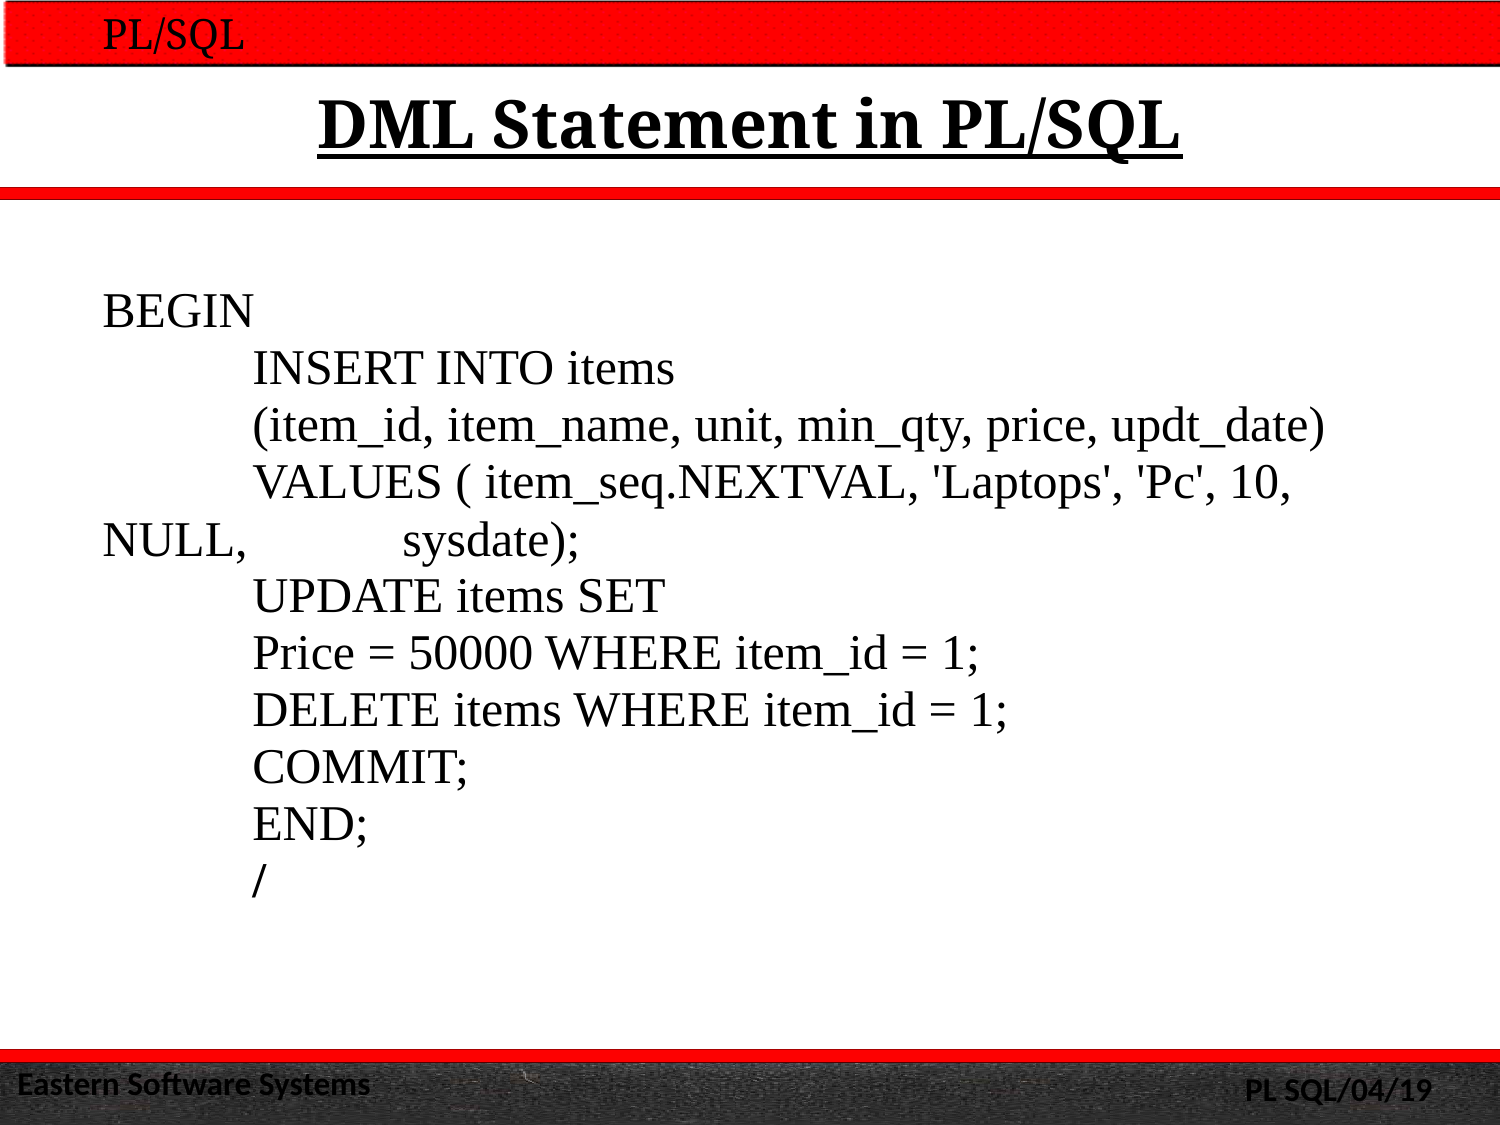

PL/SQL
DML Statement in PL/SQL
BEGIN
		INSERT INTO items
		(item_id, item_name, unit, min_qty, price, updt_date)
		VALUES ( item_seq.NEXTVAL, 'Laptops', 'Pc', 10, NULL, 		sysdate);
		UPDATE items SET
		Price = 50000 WHERE item_id = 1;
		DELETE items WHERE item_id = 1;
		COMMIT;
		END;
		/
Eastern Software Systems
				 PL SQL/04/19